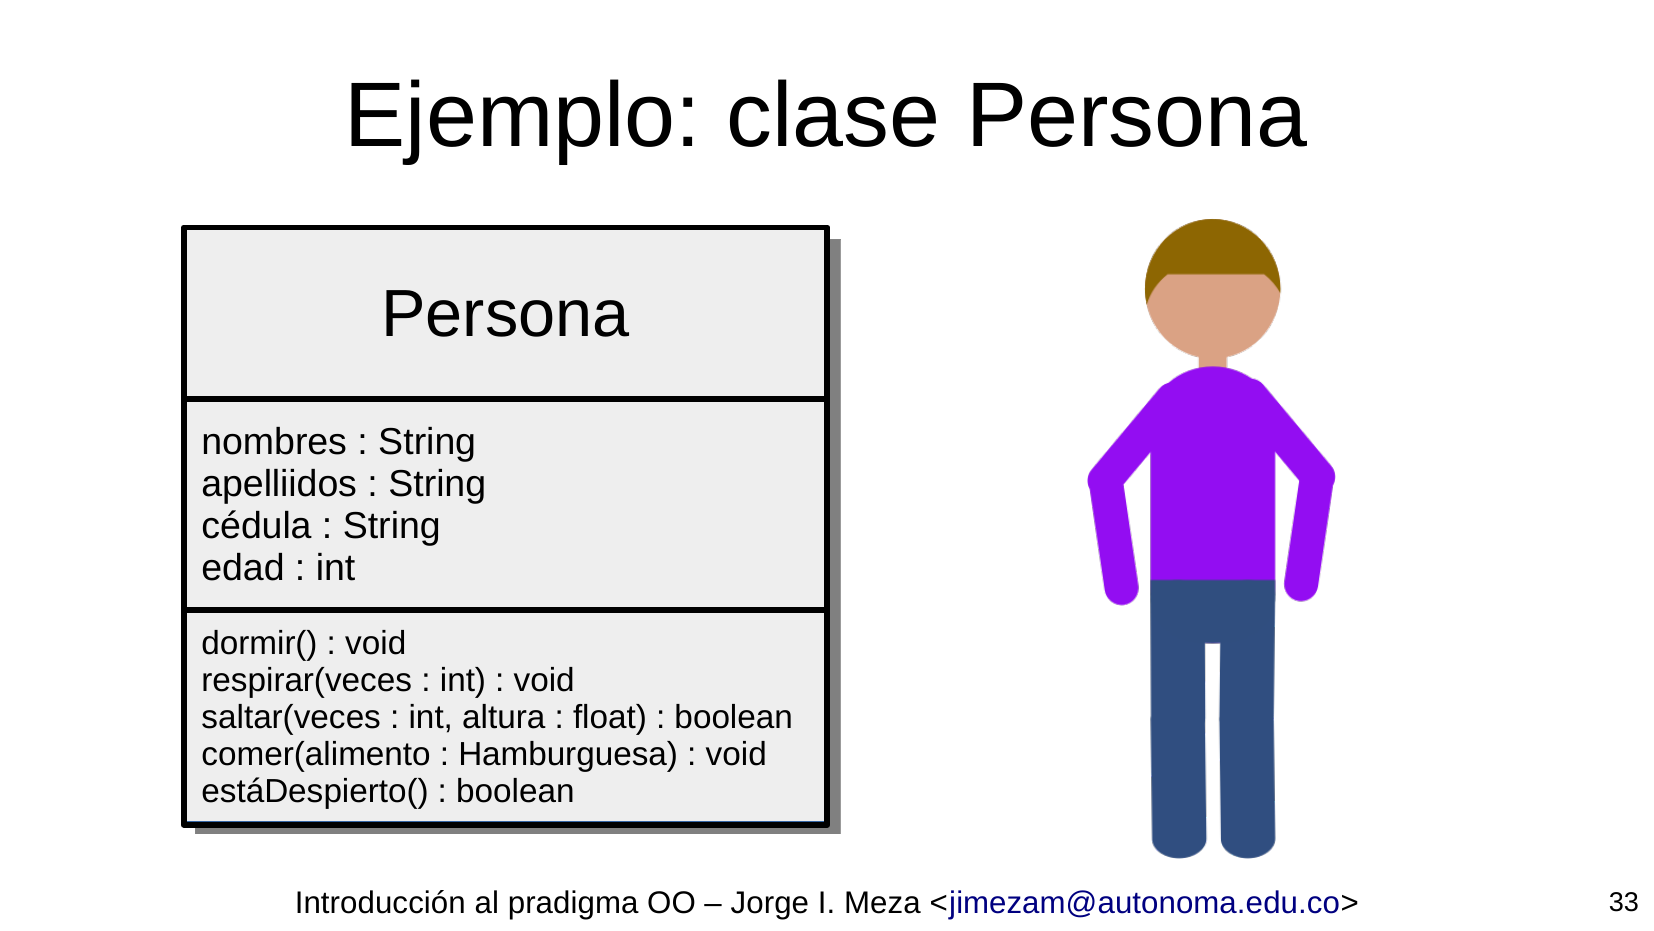

# Ejemplo: clase Persona
Persona
nombres : String
apelliidos : String
cédula : String
edad : int
dormir() : void
respirar(veces : int) : void
saltar(veces : int, altura : float) : boolean
comer(alimento : Hamburguesa) : void
estáDespierto() : boolean